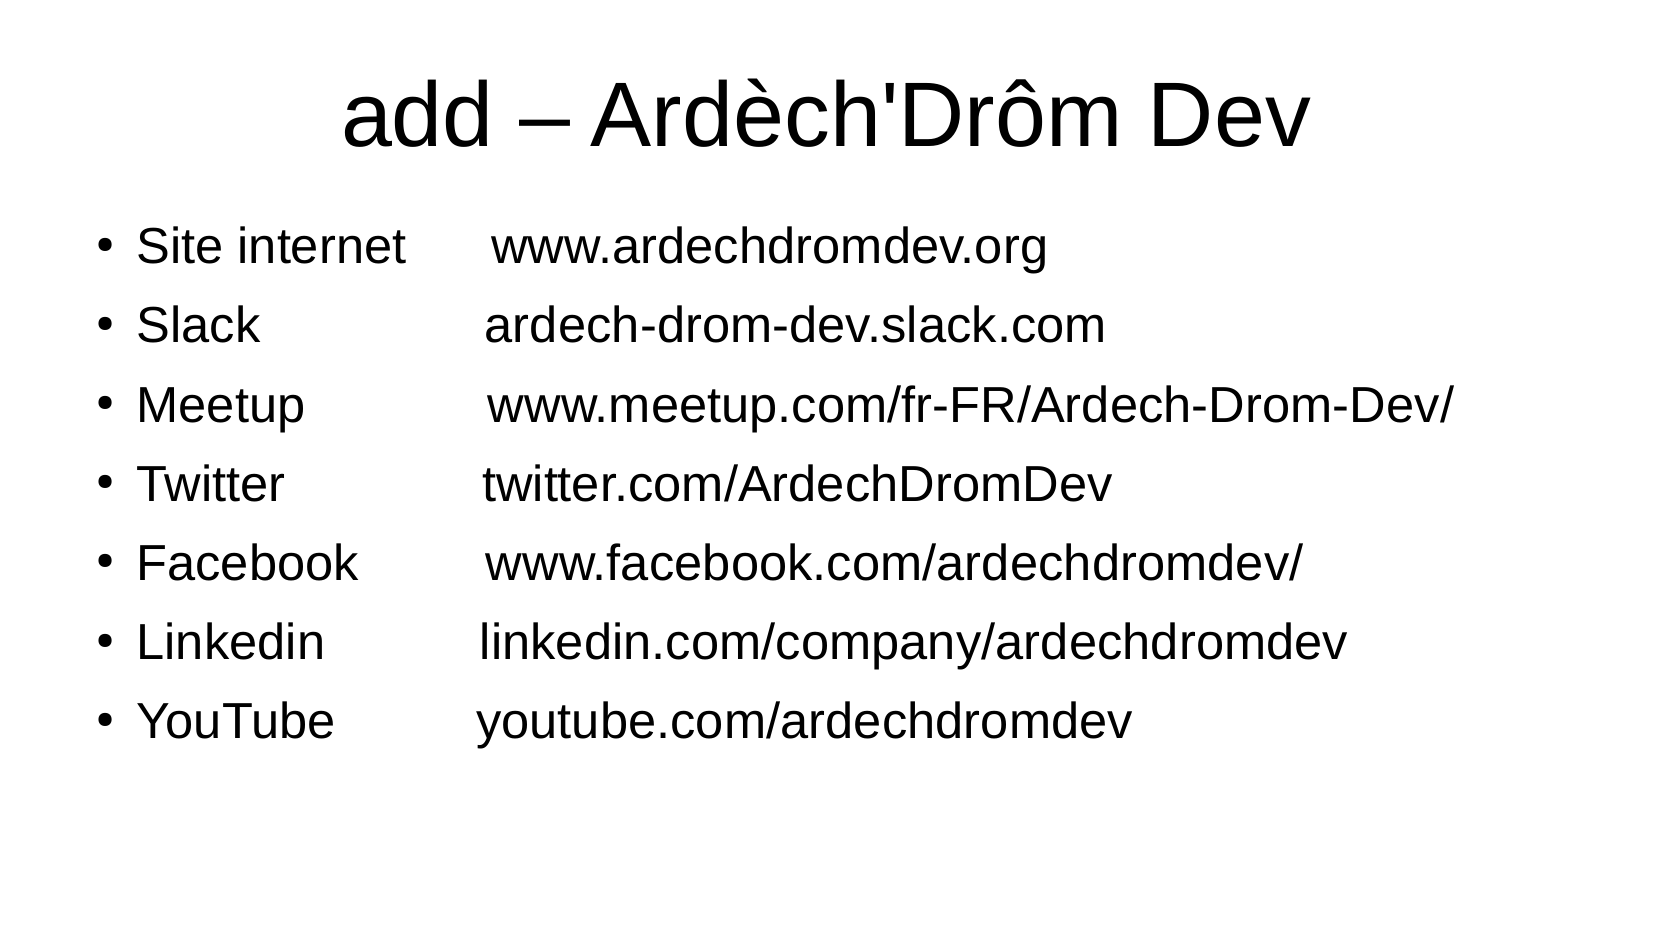

# add – Ardèch'Drôm Dev
Site internet www.ardechdromdev.org
Slack ardech-drom-dev.slack.com
Meetup www.meetup.com/fr-FR/Ardech-Drom-Dev/
Twitter twitter.com/ArdechDromDev
Facebook www.facebook.com/ardechdromdev/
Linkedin linkedin.com/company/ardechdromdev
YouTube youtube.com/ardechdromdev